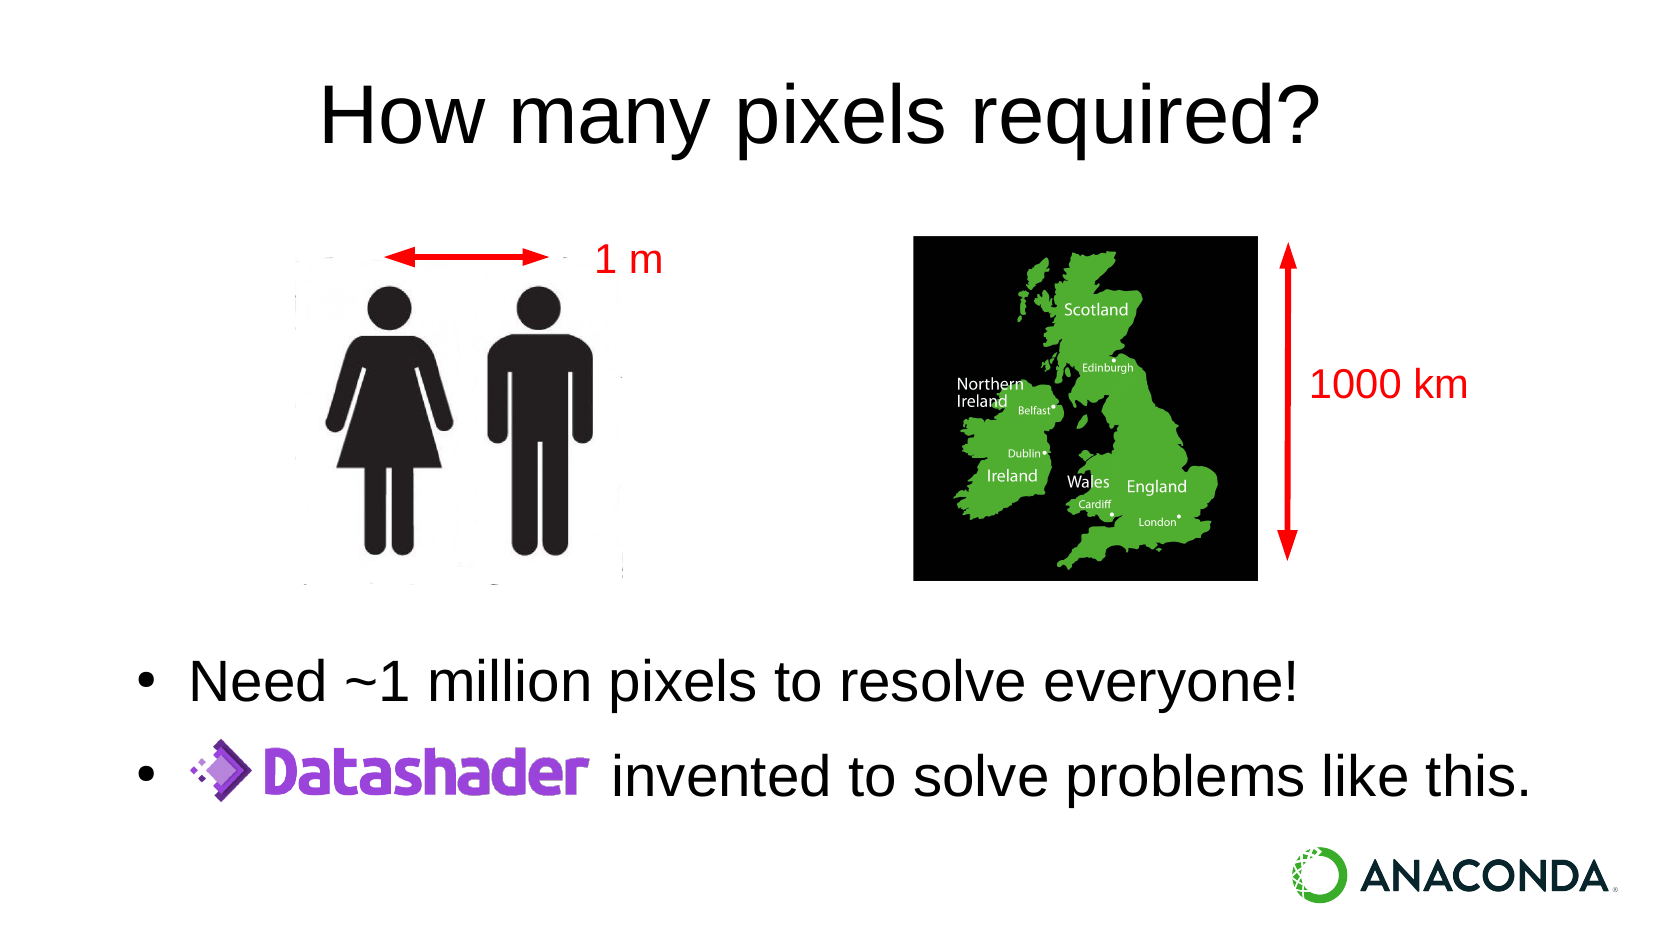

# How many pixels required?
1 m
1000 km
Need ~1 million pixels to resolve everyone!
 invented to solve problems like this.